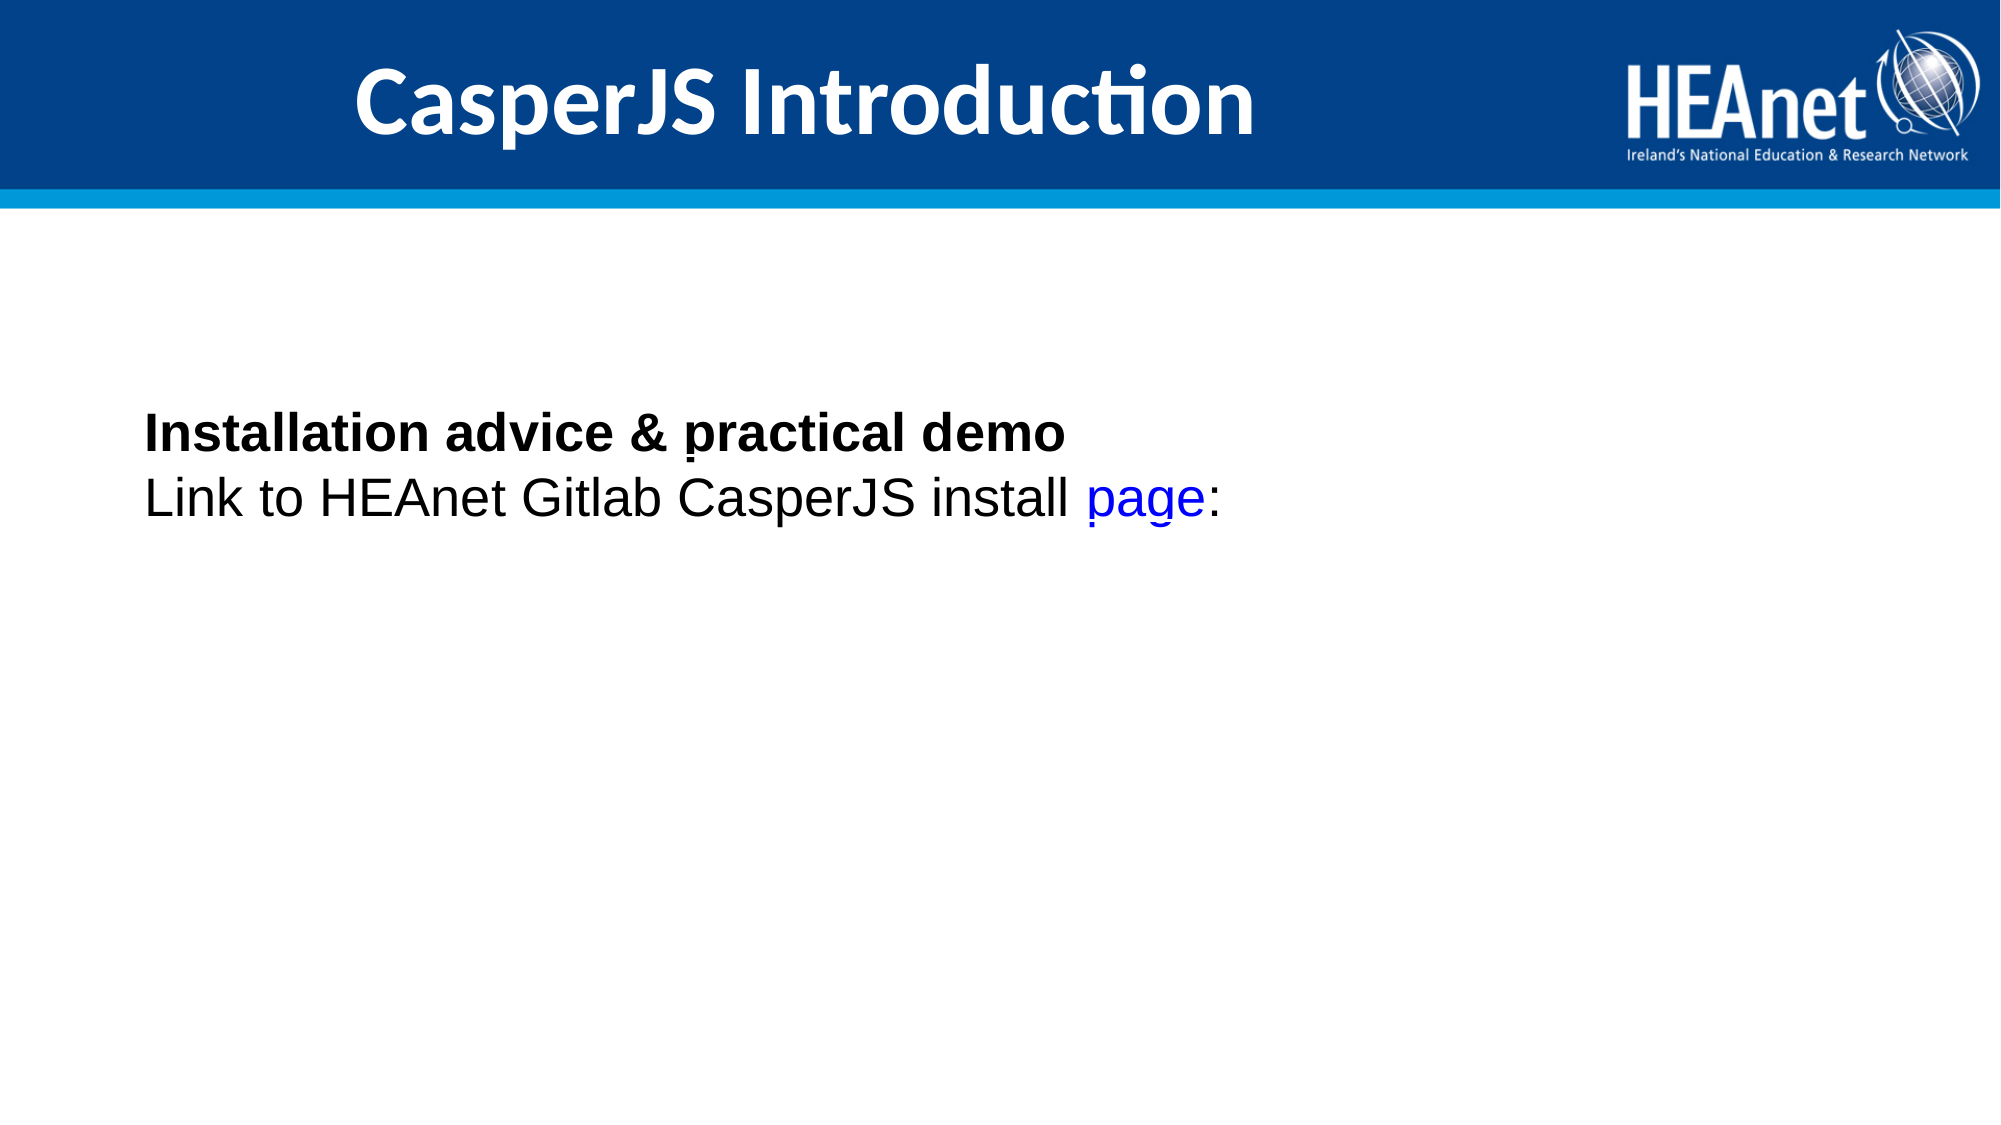

CasperJS Introduction
Installation advice & practical demo
Link to HEAnet Gitlab CasperJS install page: